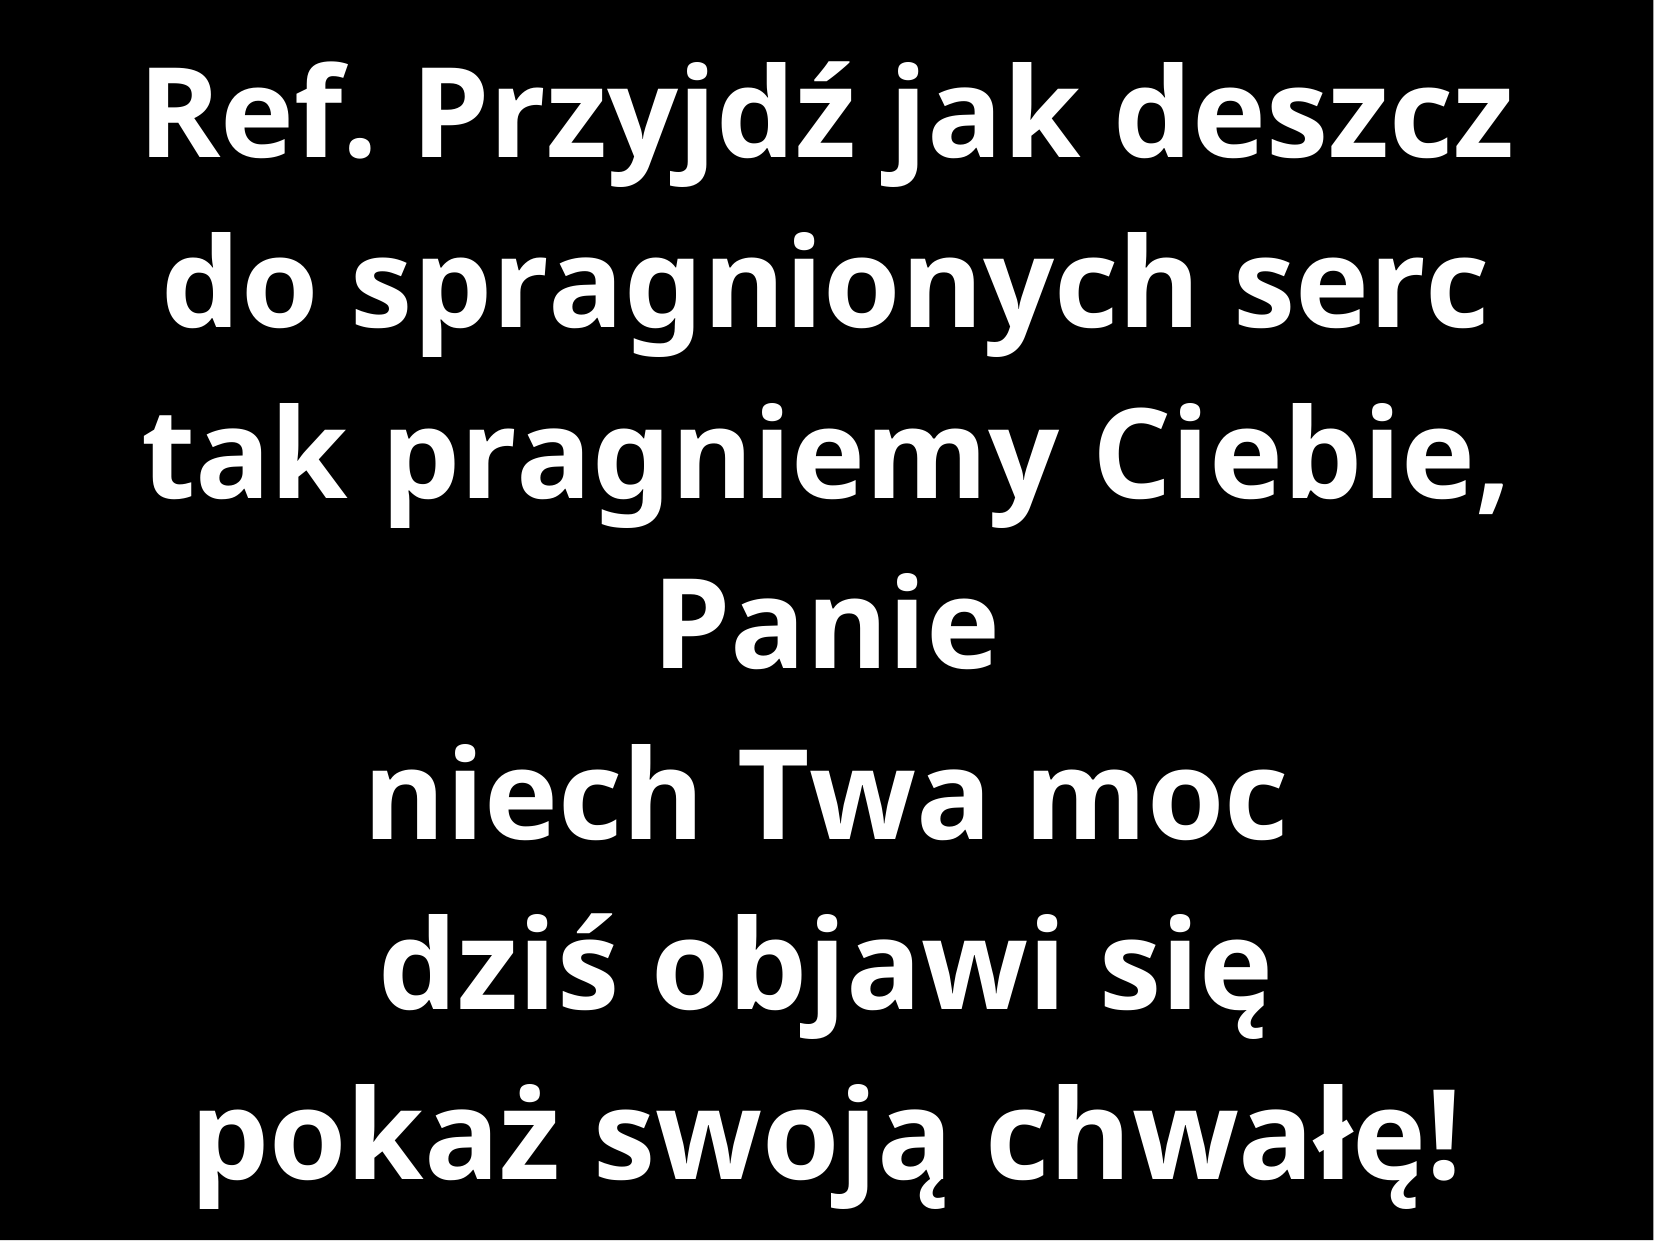

# Ref. Przyjdź jak deszcz do spragnionych serc tak pragniemy Ciebie, Panie niech Twa moc dziś objawi się pokaż swoją chwałę!